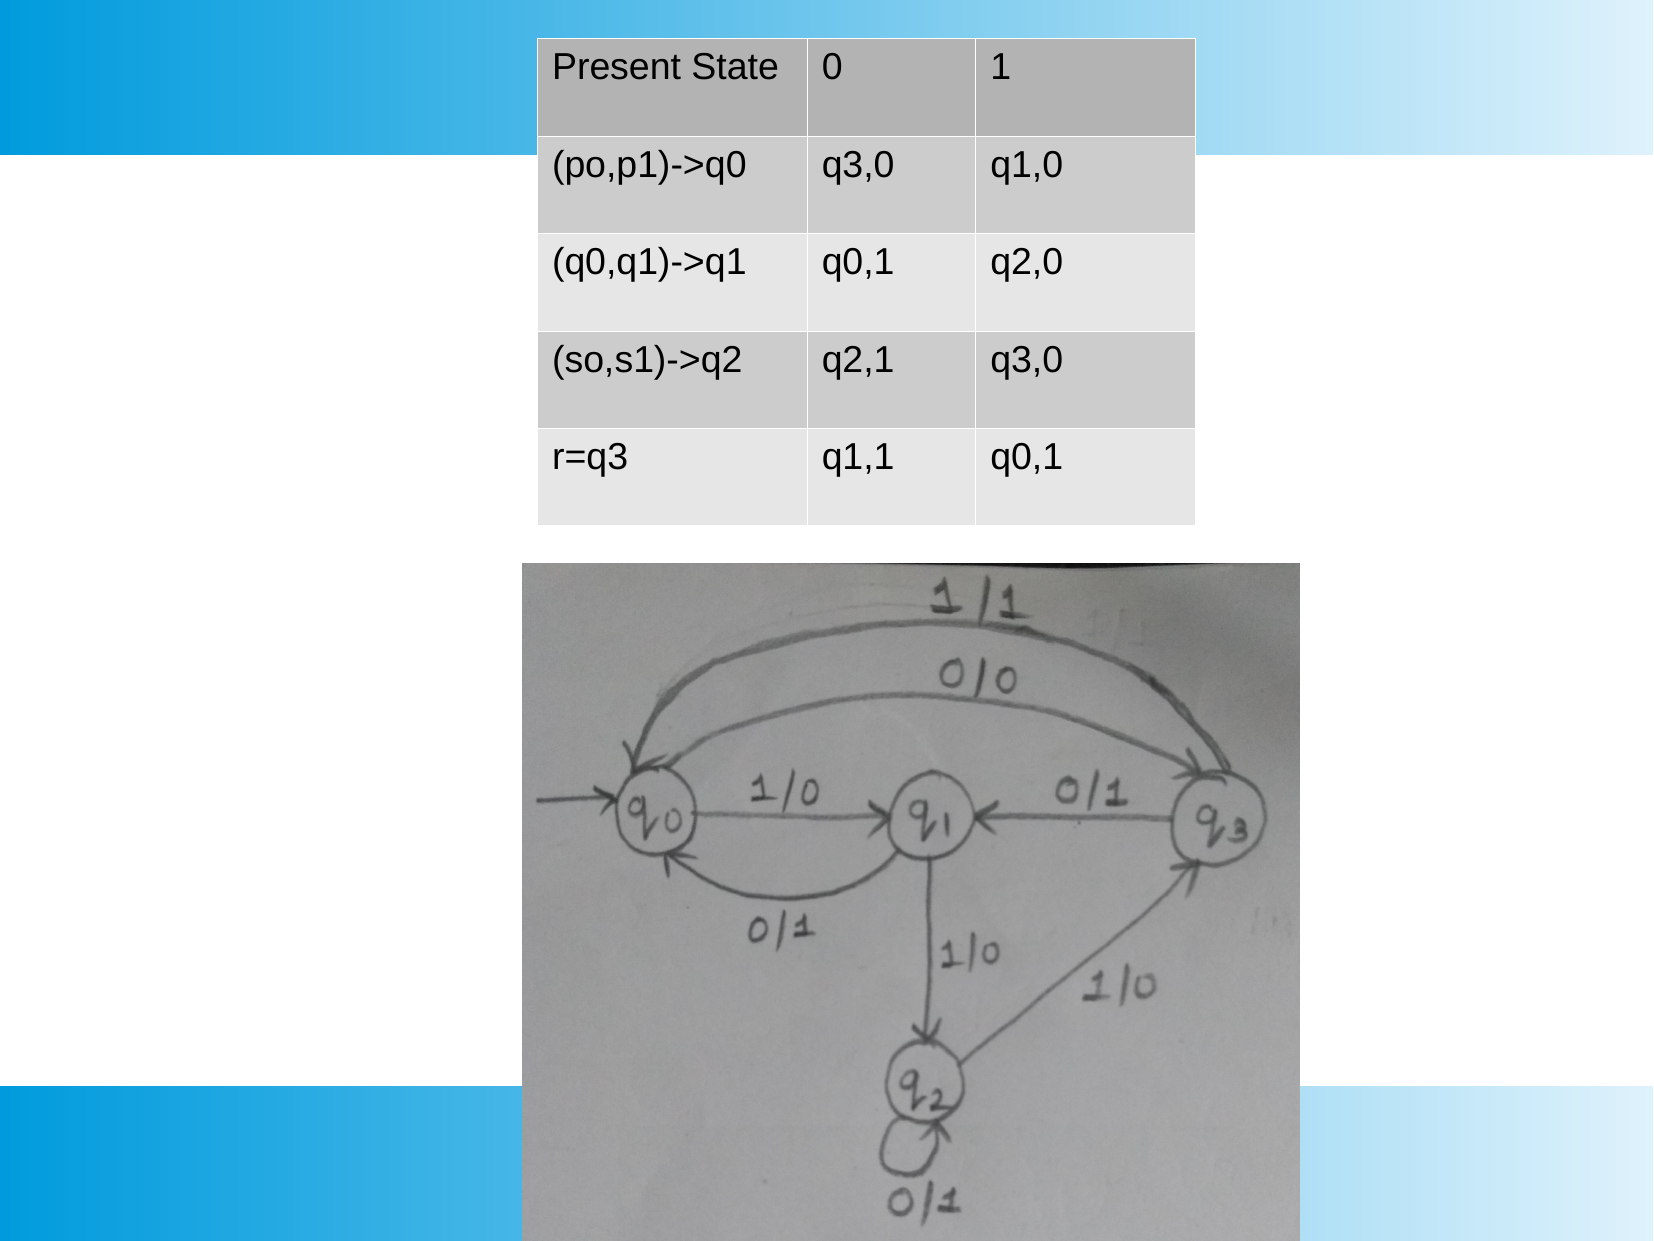

| Present State | 0 | 1 |
| --- | --- | --- |
| (po,p1)->q0 | q3,0 | q1,0 |
| (q0,q1)->q1 | q0,1 | q2,0 |
| (so,s1)->q2 | q2,1 | q3,0 |
| r=q3 | q1,1 | q0,1 |